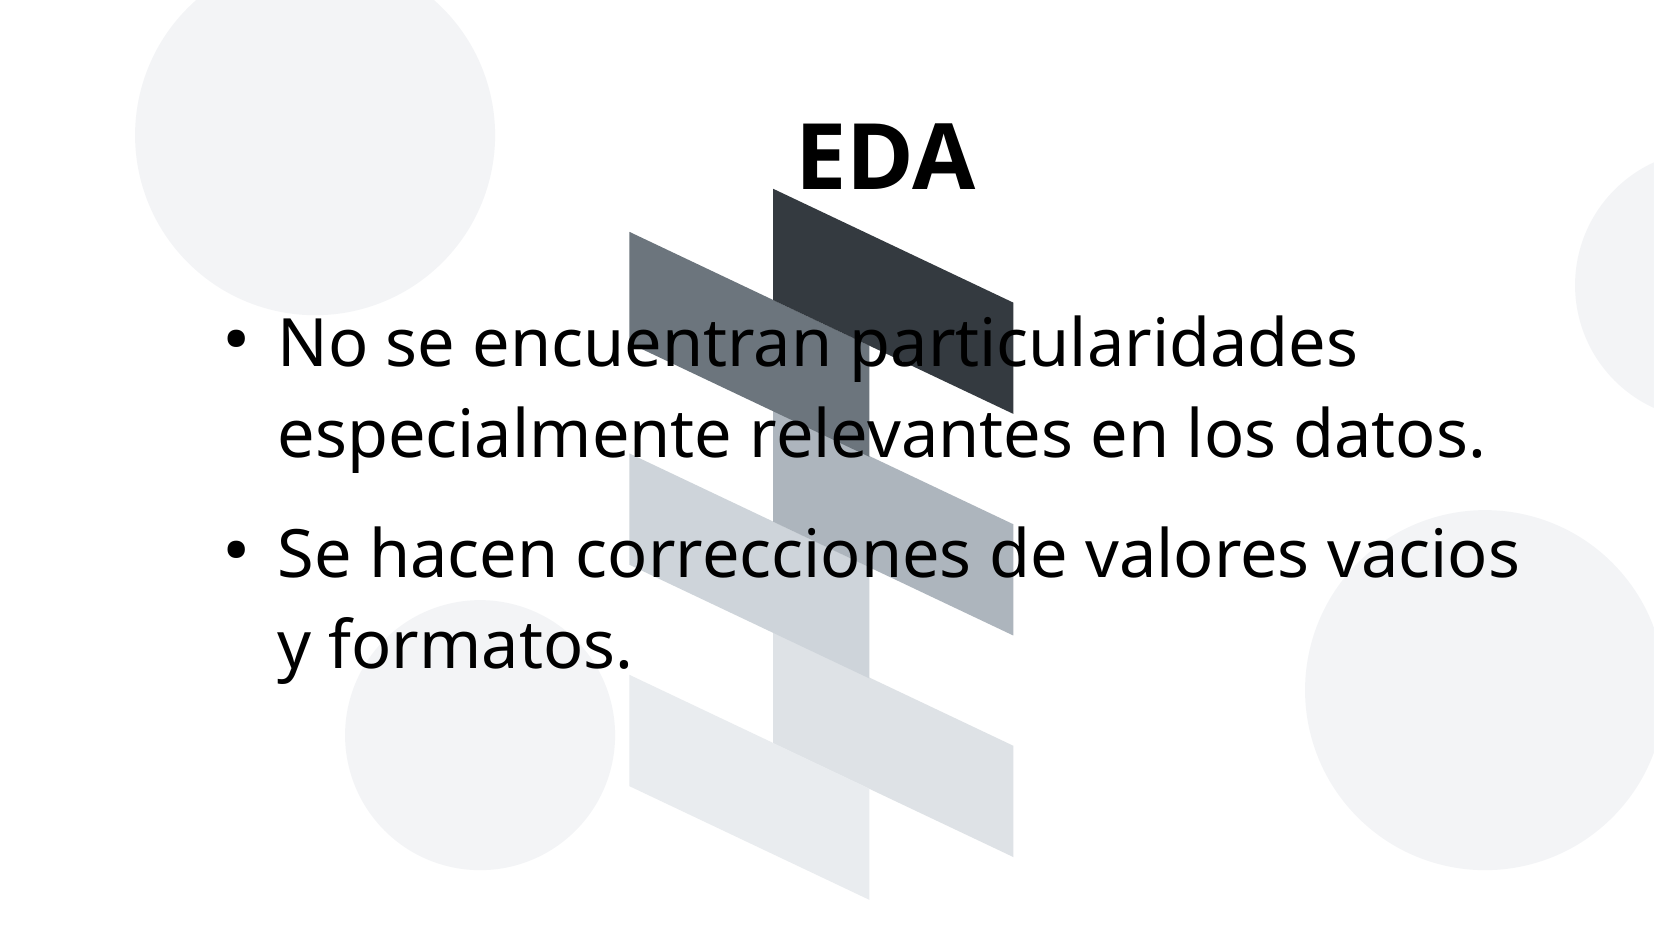

# EDA
No se encuentran particularidades especialmente relevantes en los datos.
Se hacen correcciones de valores vacios y formatos.